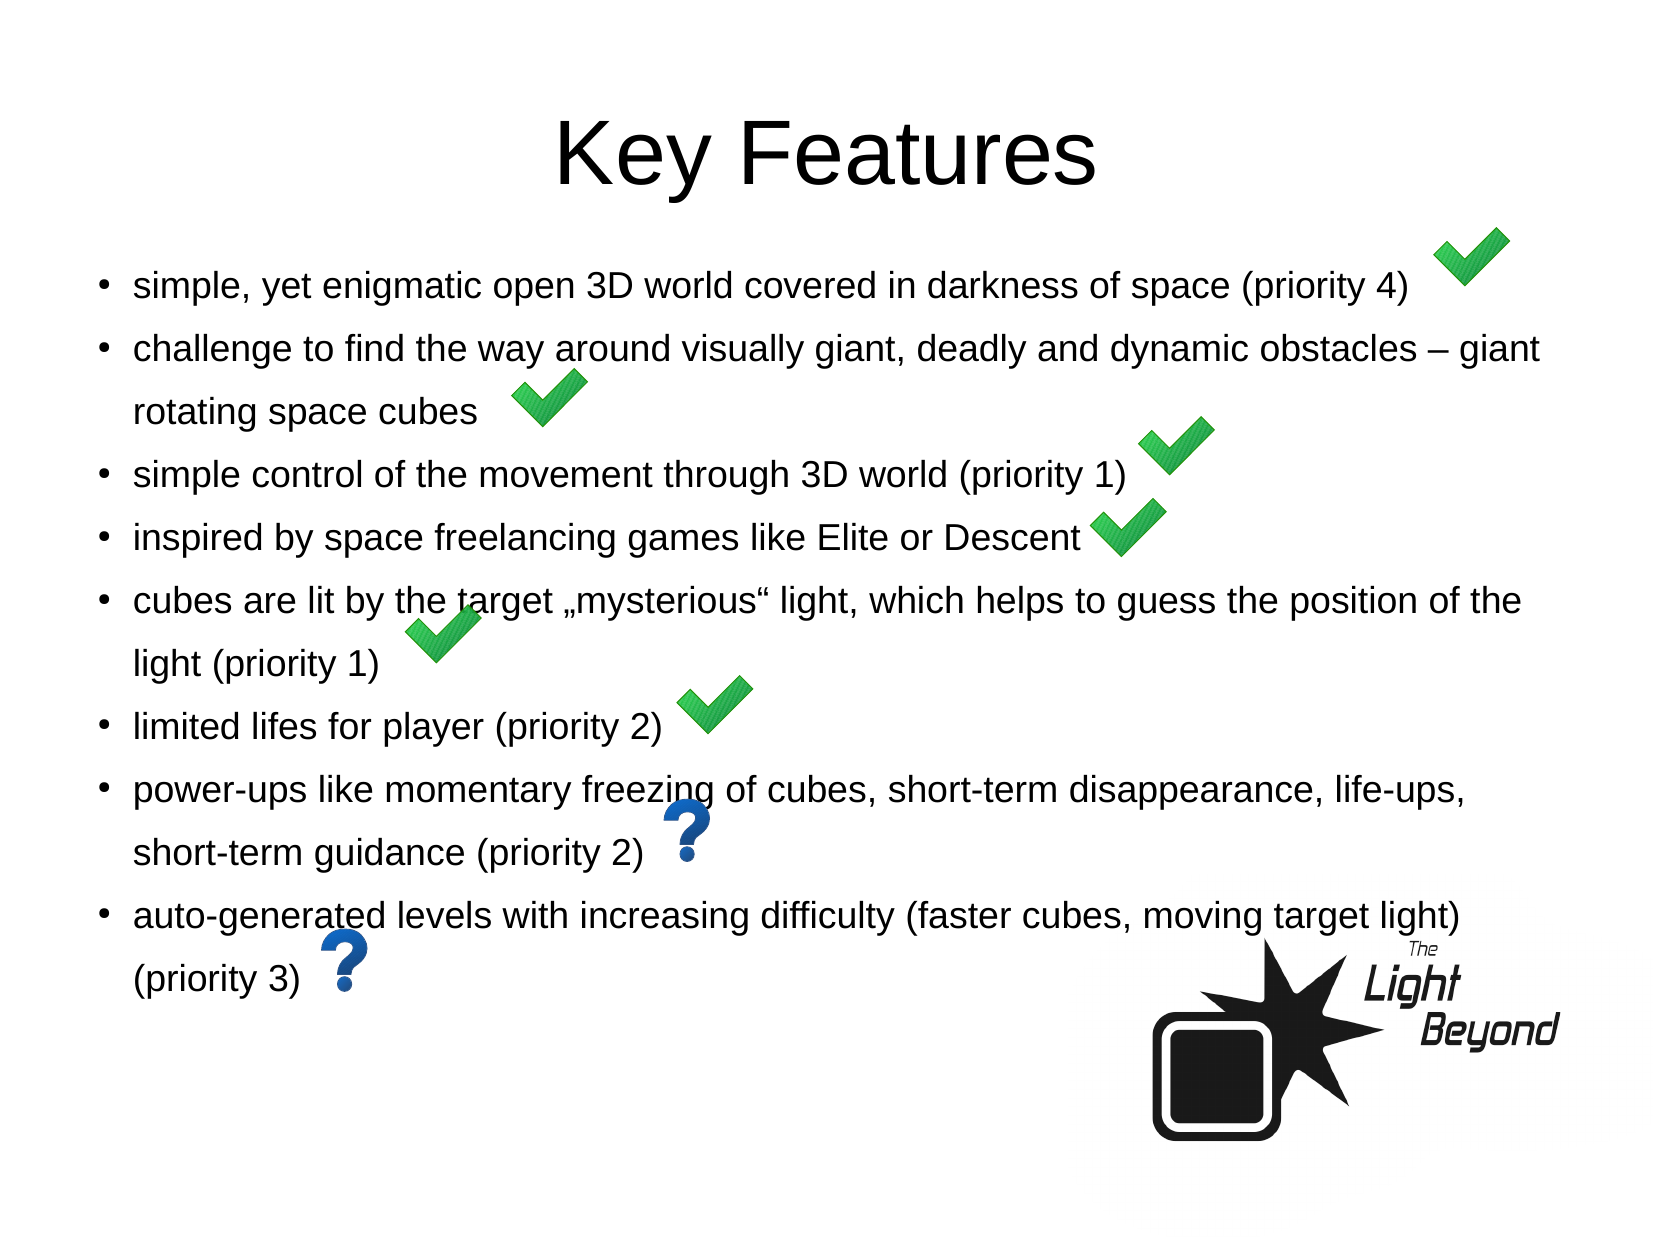

# Key Features
simple, yet enigmatic open 3D world covered in darkness of space (priority 4)
challenge to find the way around visually giant, deadly and dynamic obstacles – giant rotating space cubes
simple control of the movement through 3D world (priority 1)
inspired by space freelancing games like Elite or Descent
cubes are lit by the target „mysterious“ light, which helps to guess the position of the light (priority 1)
limited lifes for player (priority 2)
power-ups like momentary freezing of cubes, short-term disappearance, life-ups, short-term guidance (priority 2)
auto-generated levels with increasing difficulty (faster cubes, moving target light) (priority 3)